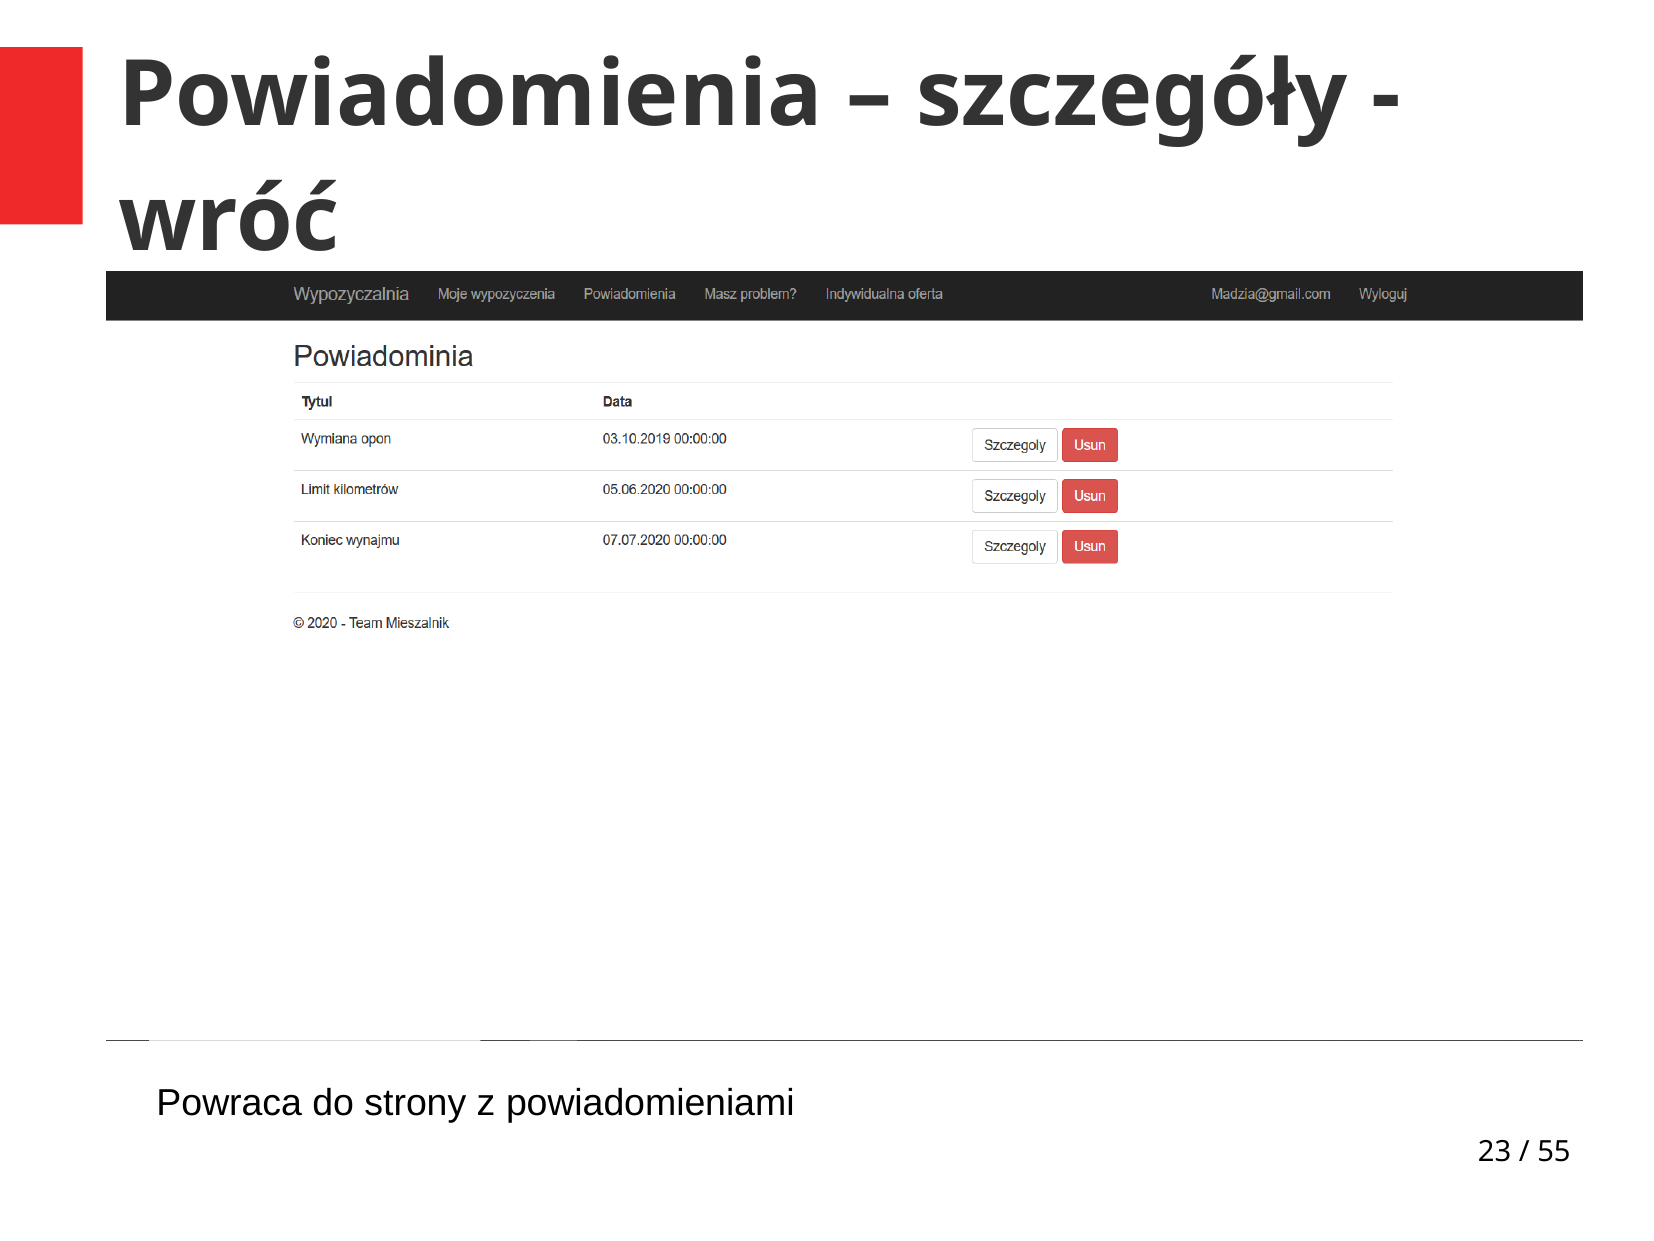

# Powiadomienia – szczegóły - wróć
Powraca do strony z powiadomieniami
23